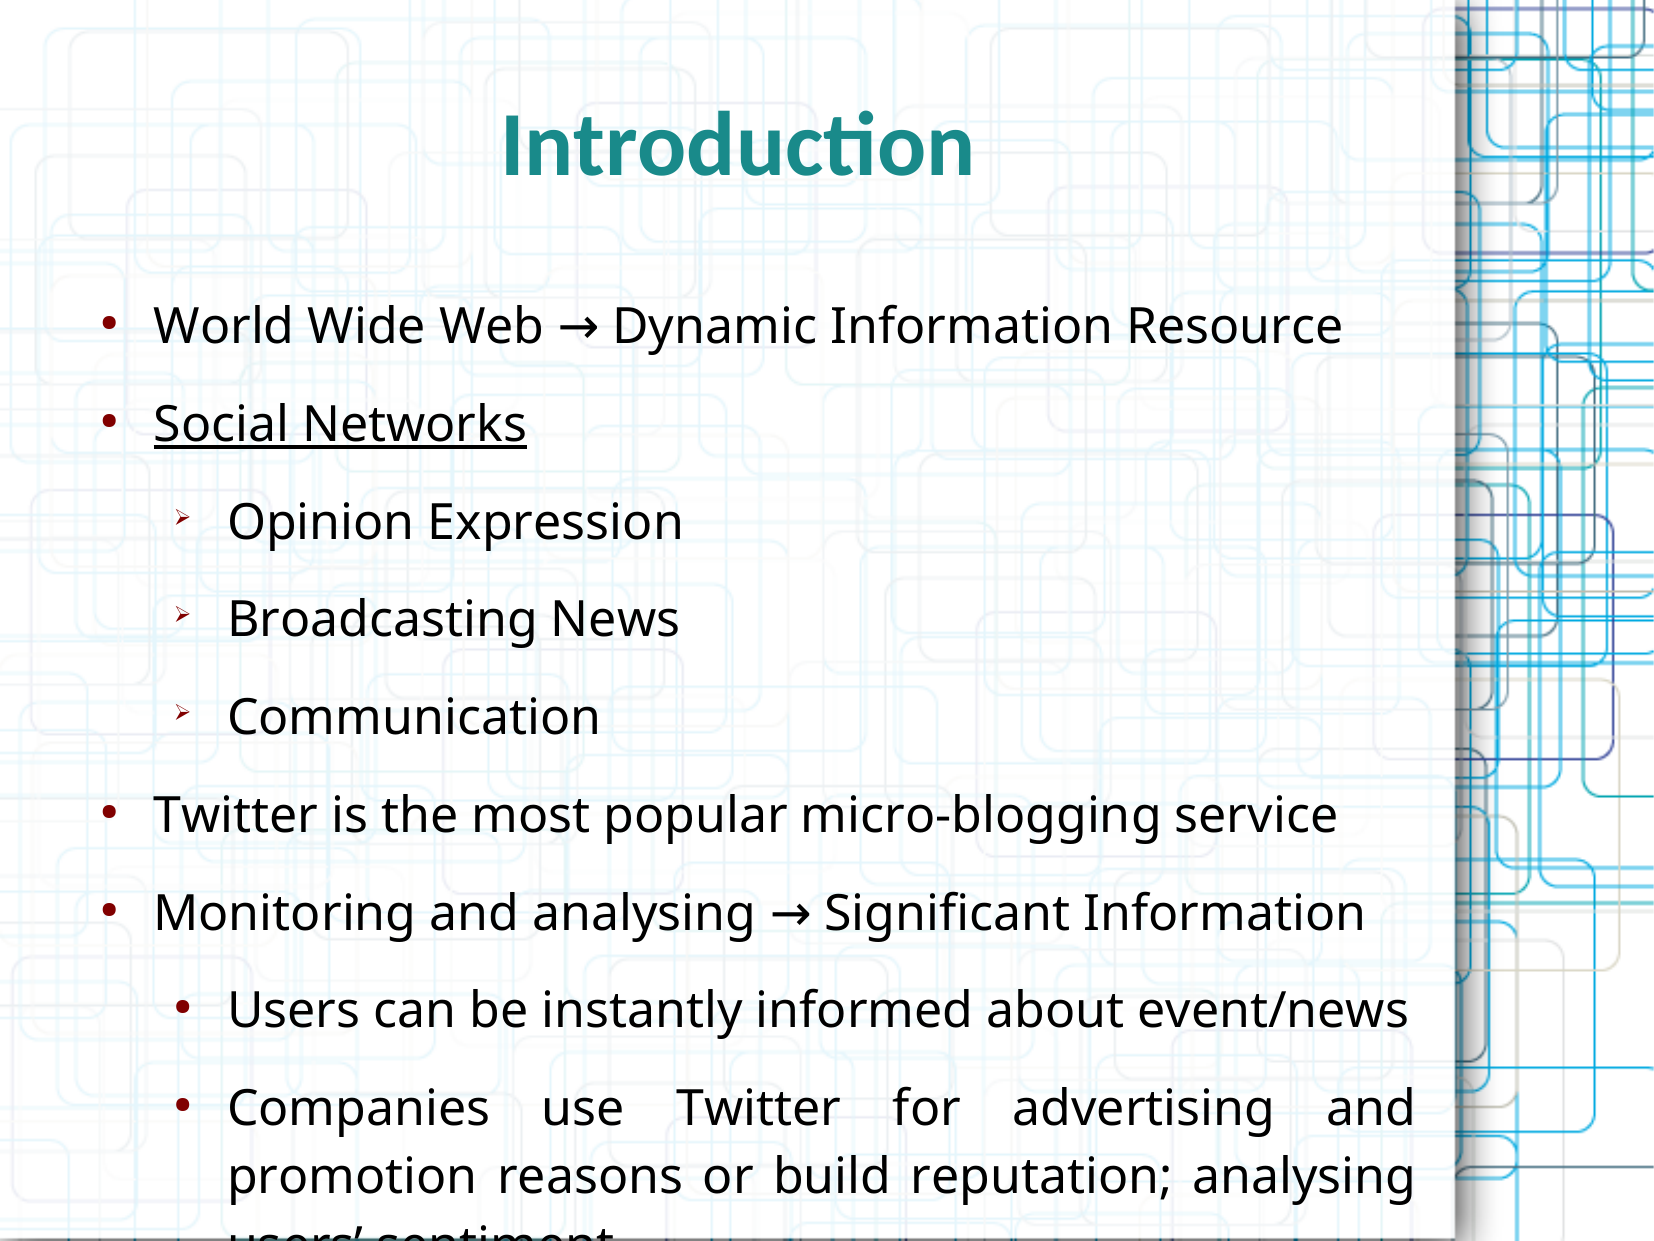

# Introduction
World Wide Web → Dynamic Information Resource
Social Networks
Opinion Expression
Broadcasting News
Communication
Twitter is the most popular micro-blogging service
Monitoring and analysing → Significant Information
Users can be instantly informed about event/news
Companies use Twitter for advertising and promotion reasons or build reputation; analysing users’ sentiment.